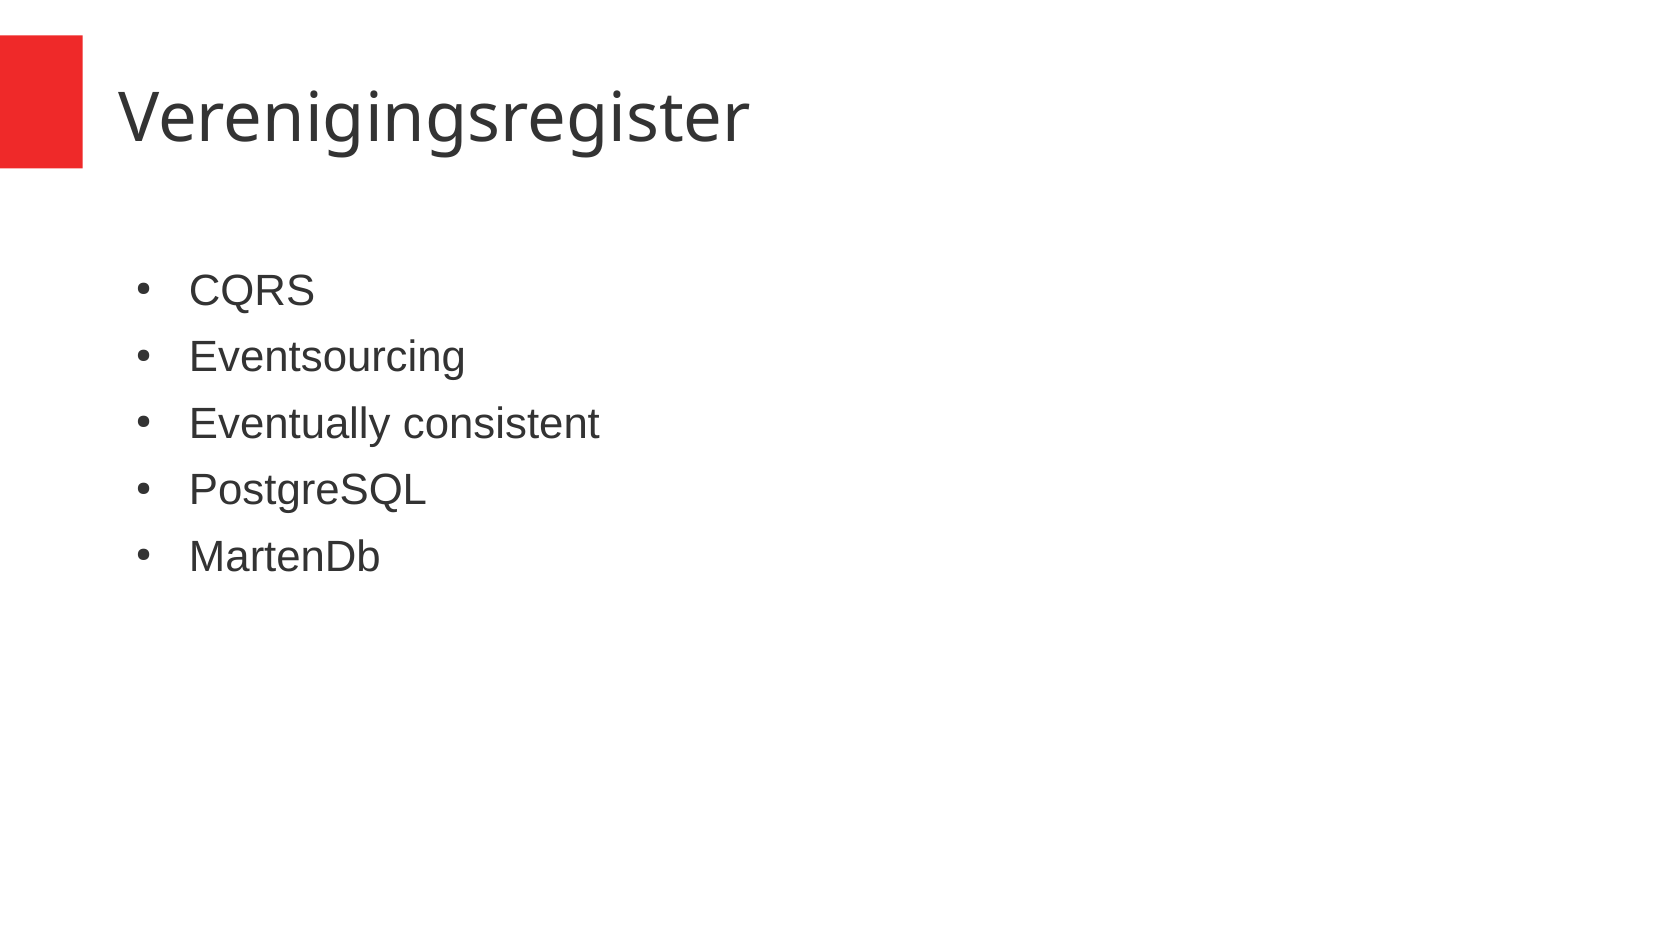

# Verenigingsregister
CQRS
Eventsourcing
Eventually consistent
PostgreSQL
MartenDb